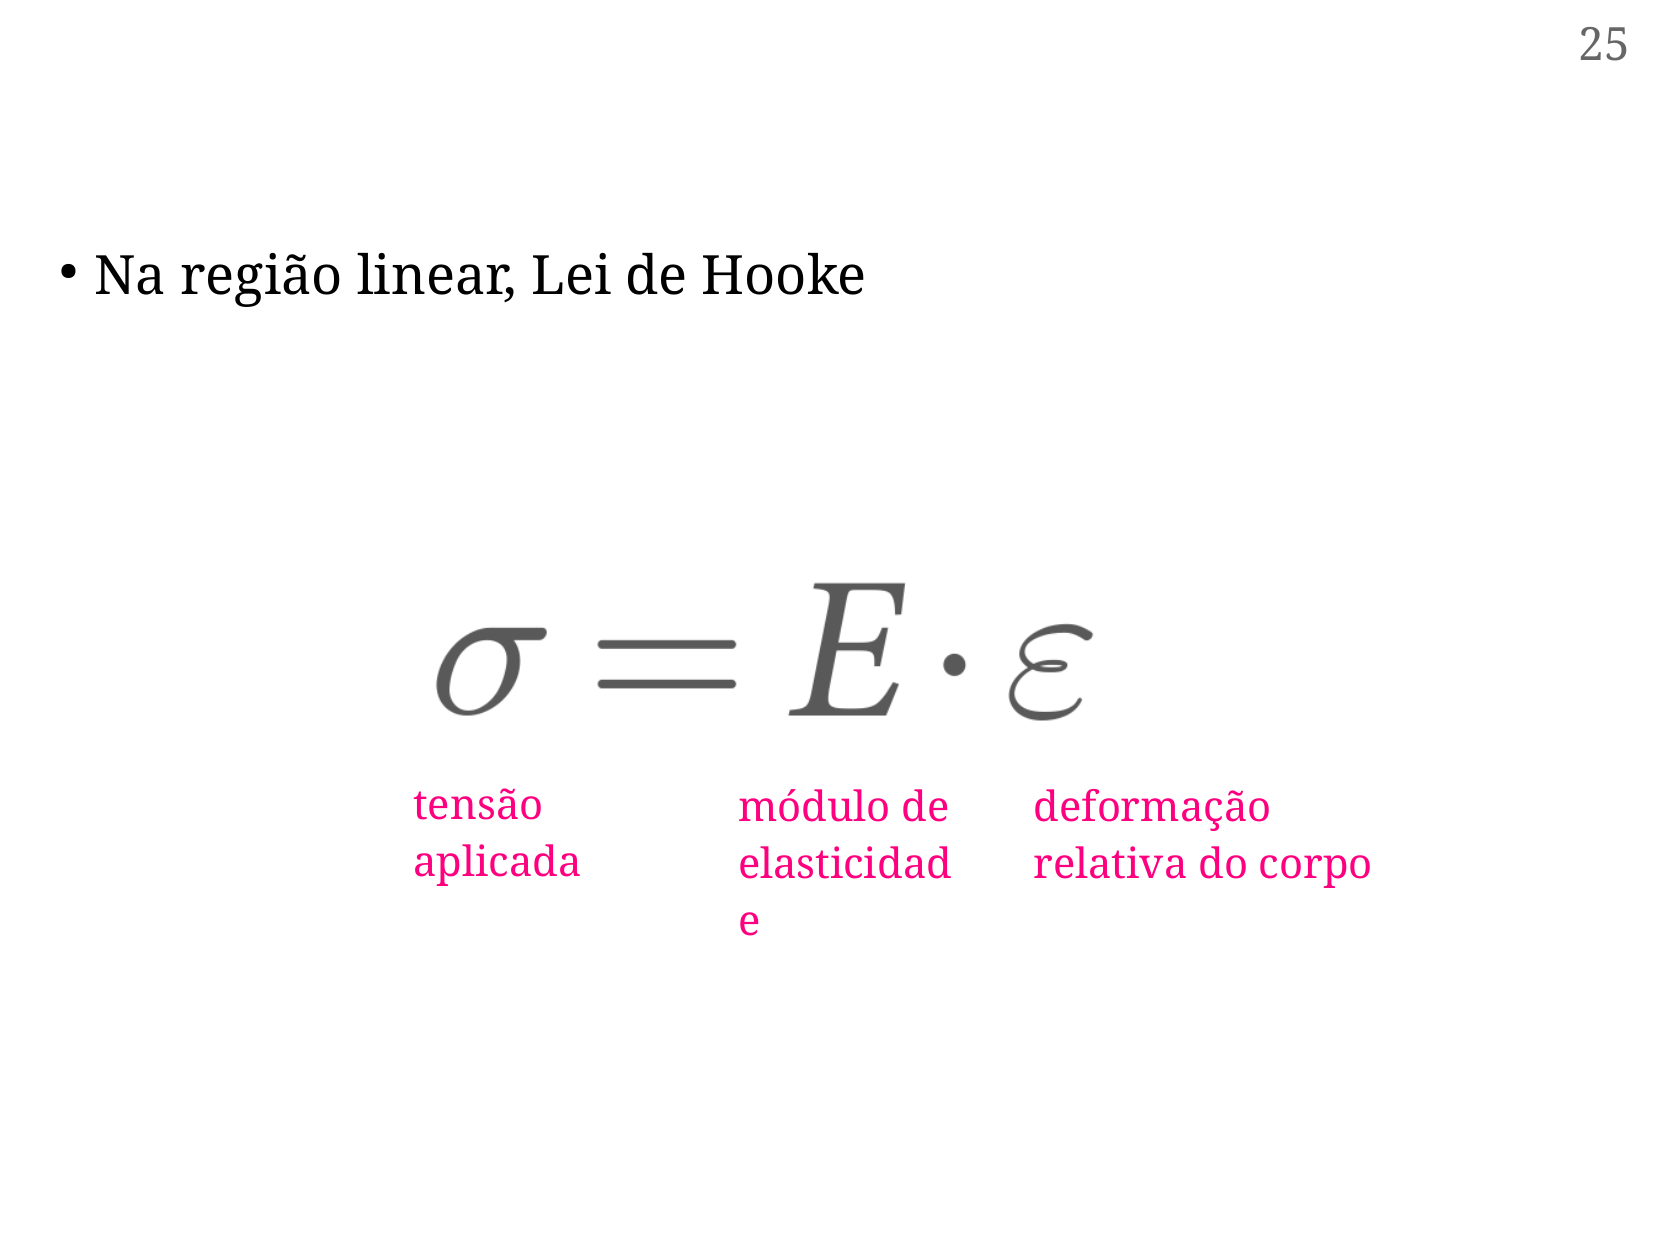

25
#
Na região linear, Lei de Hooke
tensão
aplicada
módulo de elasticidade
deformação relativa do corpo